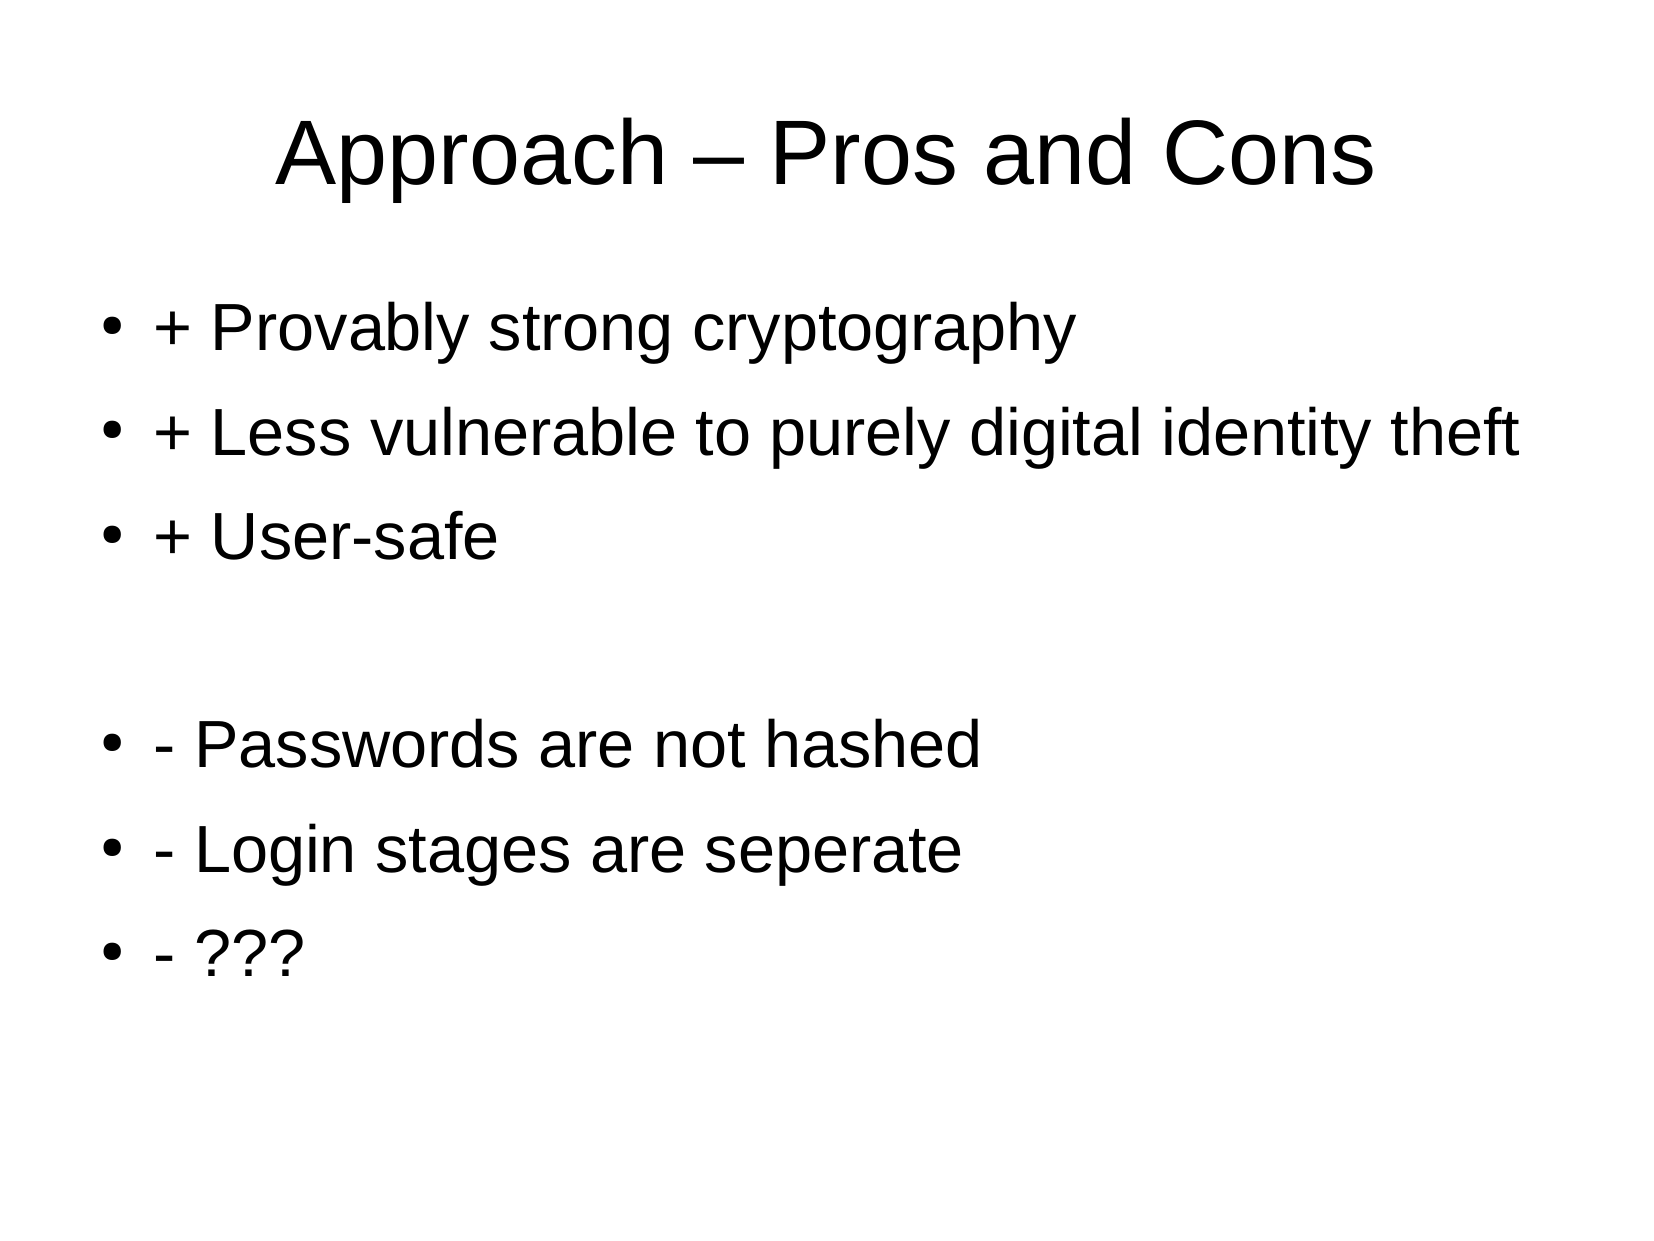

# Approach – Pros and Cons
+ Provably strong cryptography
+ Less vulnerable to purely digital identity theft
+ User-safe
- Passwords are not hashed
- Login stages are seperate
- ???